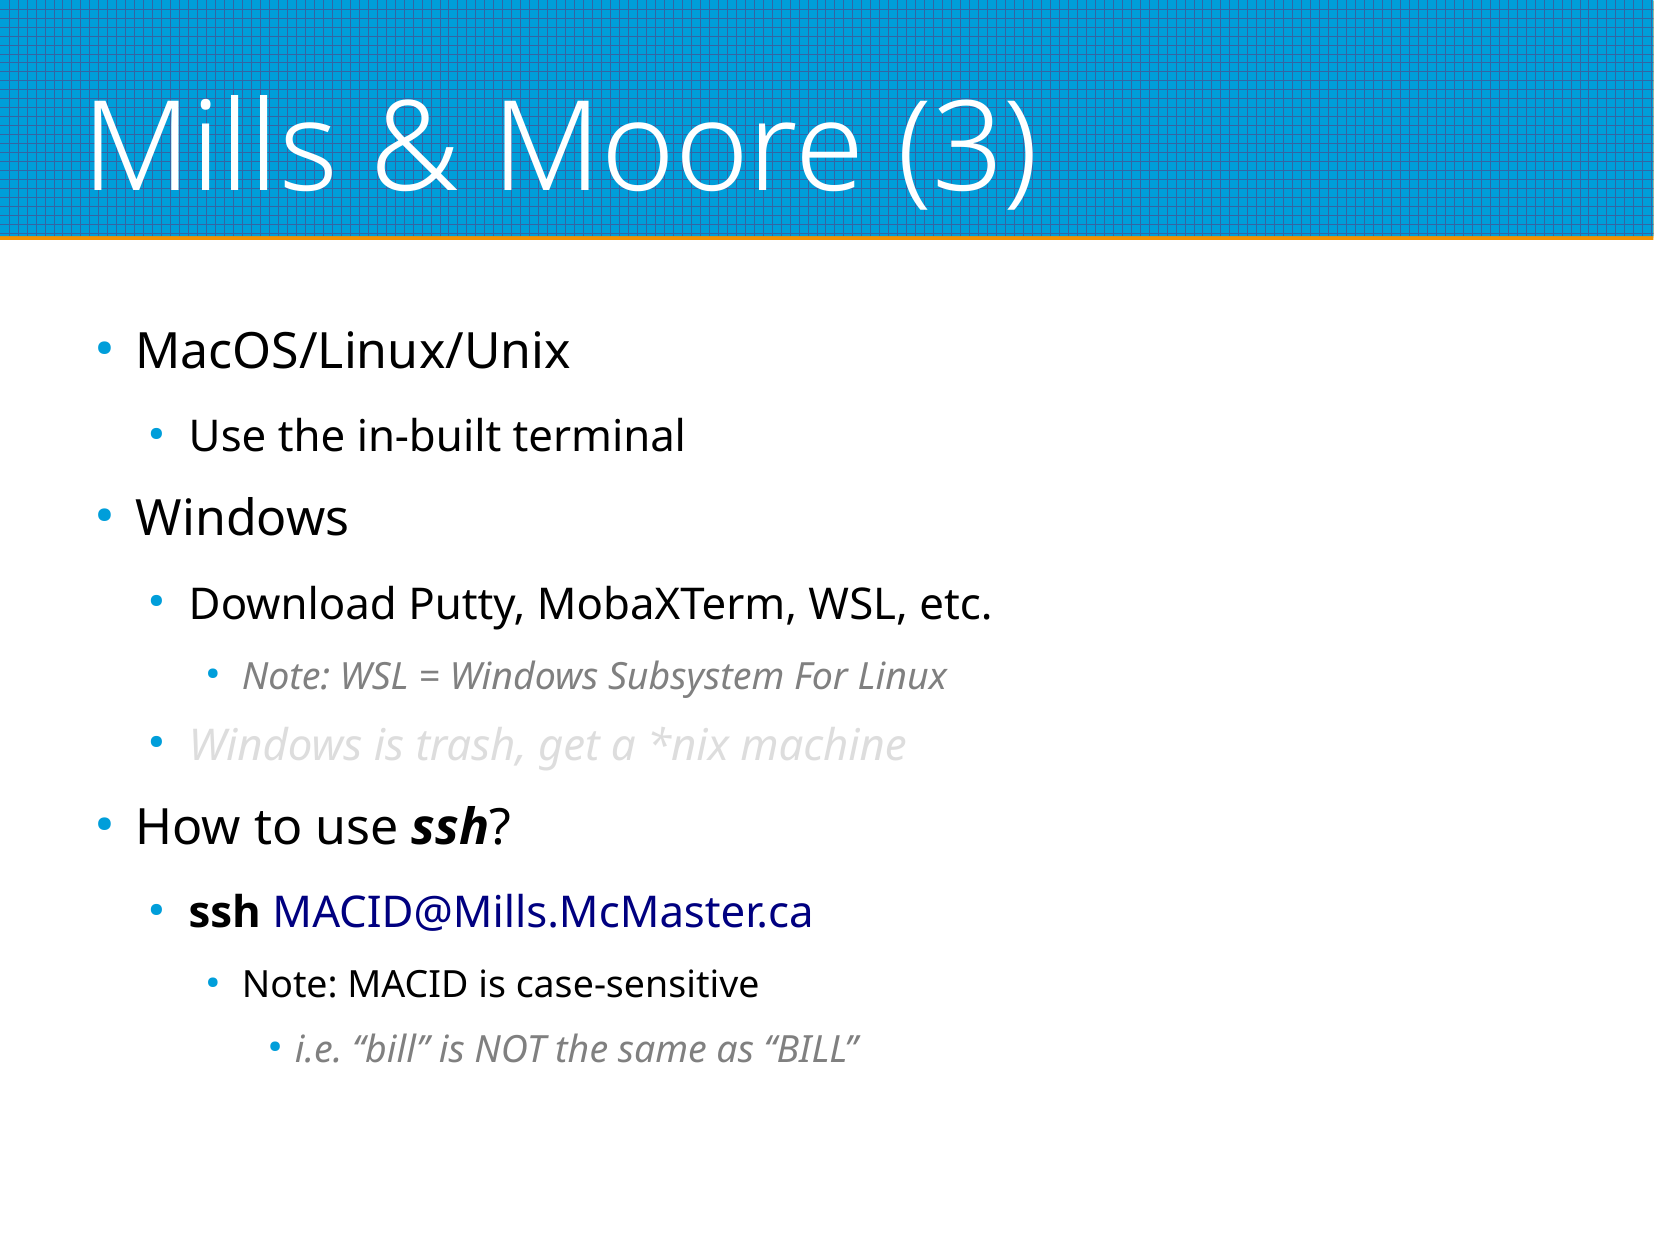

# Mills & Moore (3)
MacOS/Linux/Unix
Use the in-built terminal
Windows
Download Putty, MobaXTerm, WSL, etc.
Note: WSL = Windows Subsystem For Linux
Windows is trash, get a *nix machine
How to use ssh?
ssh MACID@Mills.McMaster.ca
Note: MACID is case-sensitive
i.e. ‘‘bill’’ is NOT the same as ‘‘BILL’’